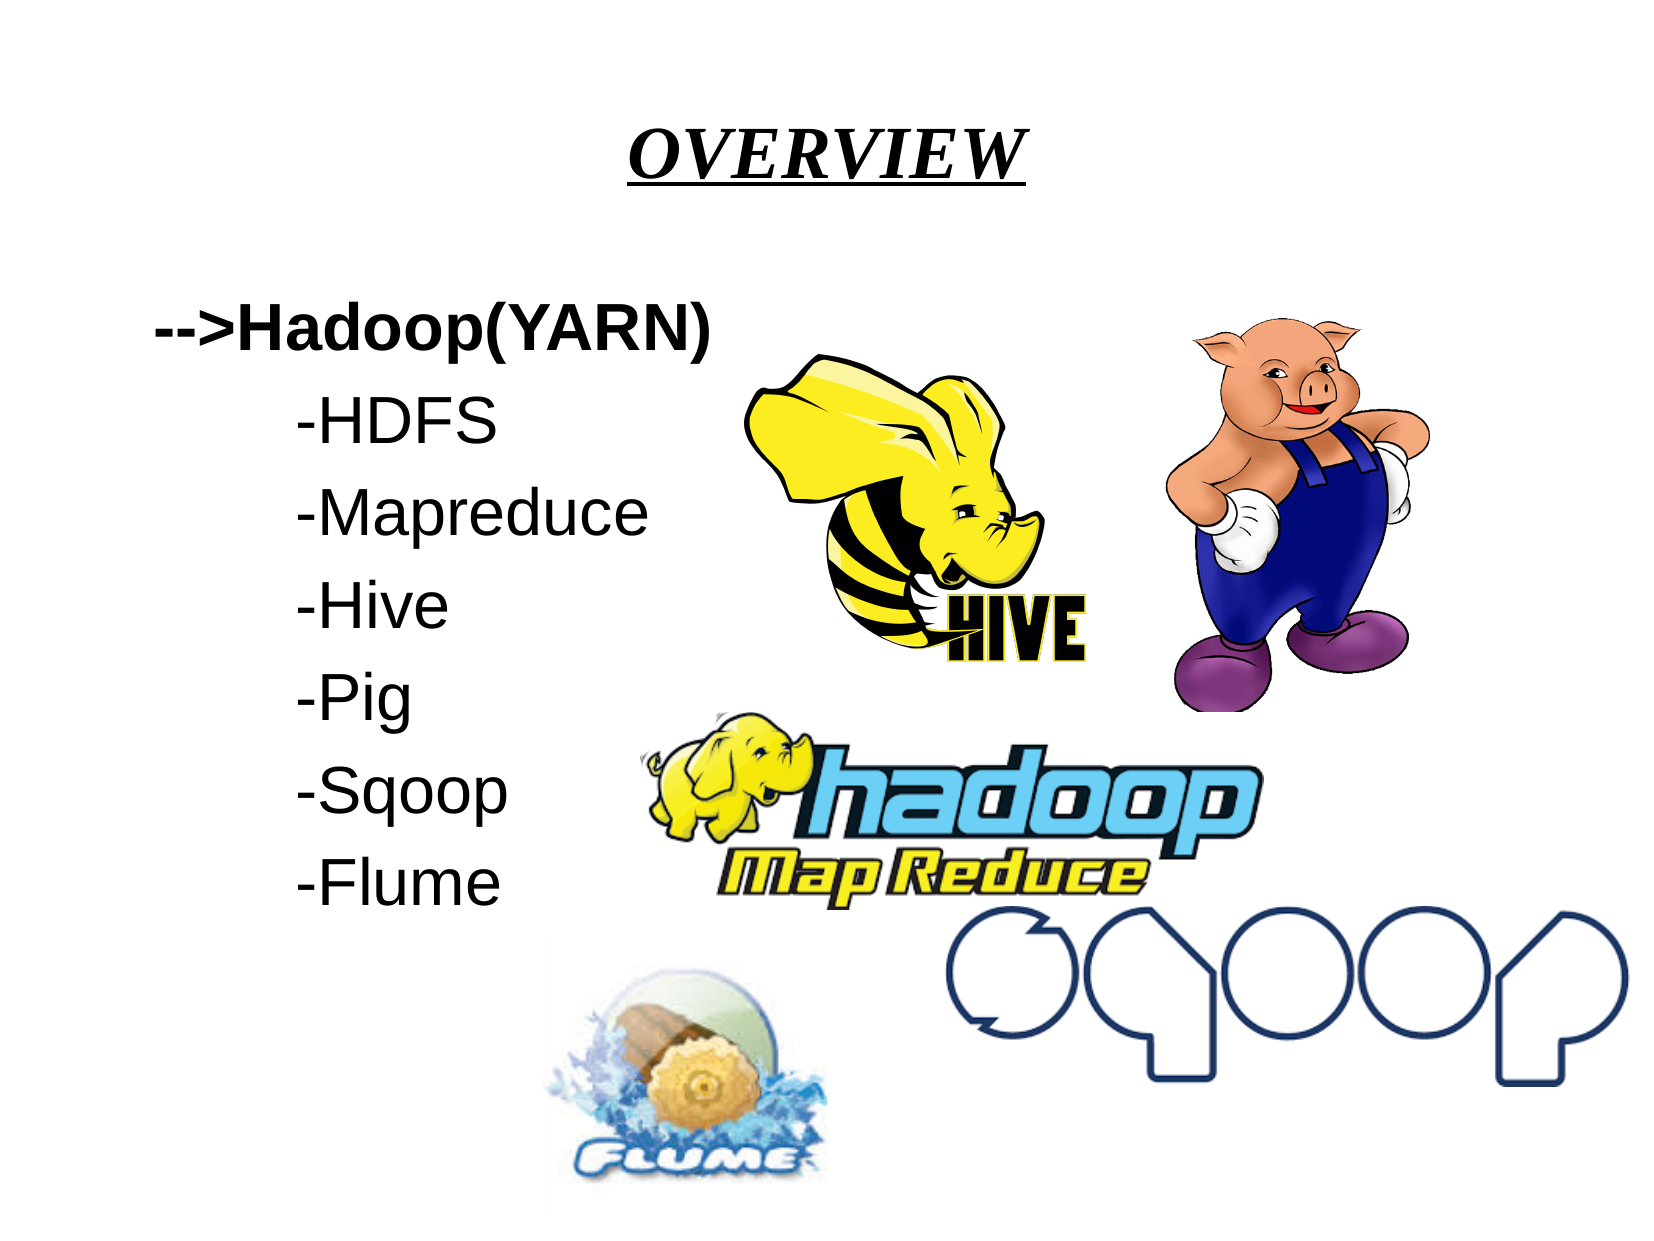

# OVERVIEW
-->Hadoop(YARN)
-HDFS
-Mapreduce
-Hive
-Pig
-Sqoop
-Flume